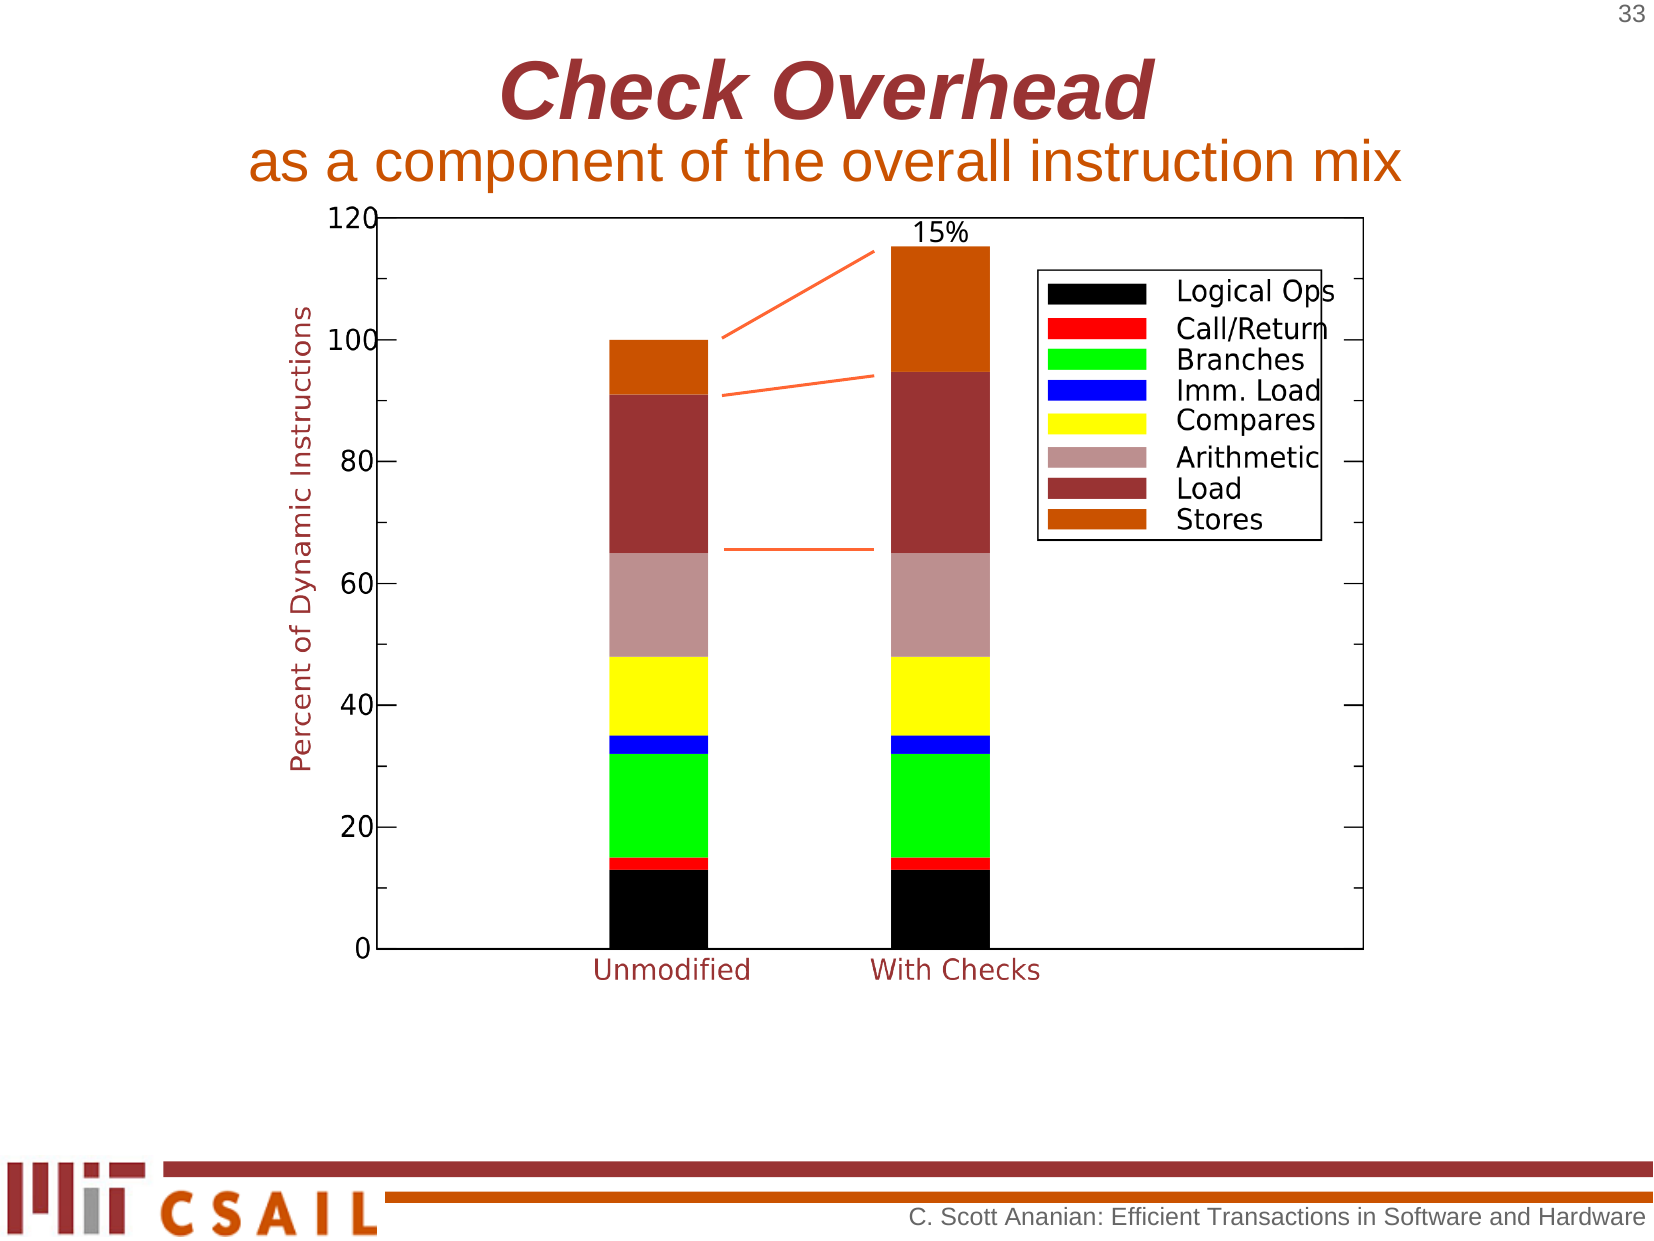

Check Overhead
as a component of the overall instruction mix
15%
#